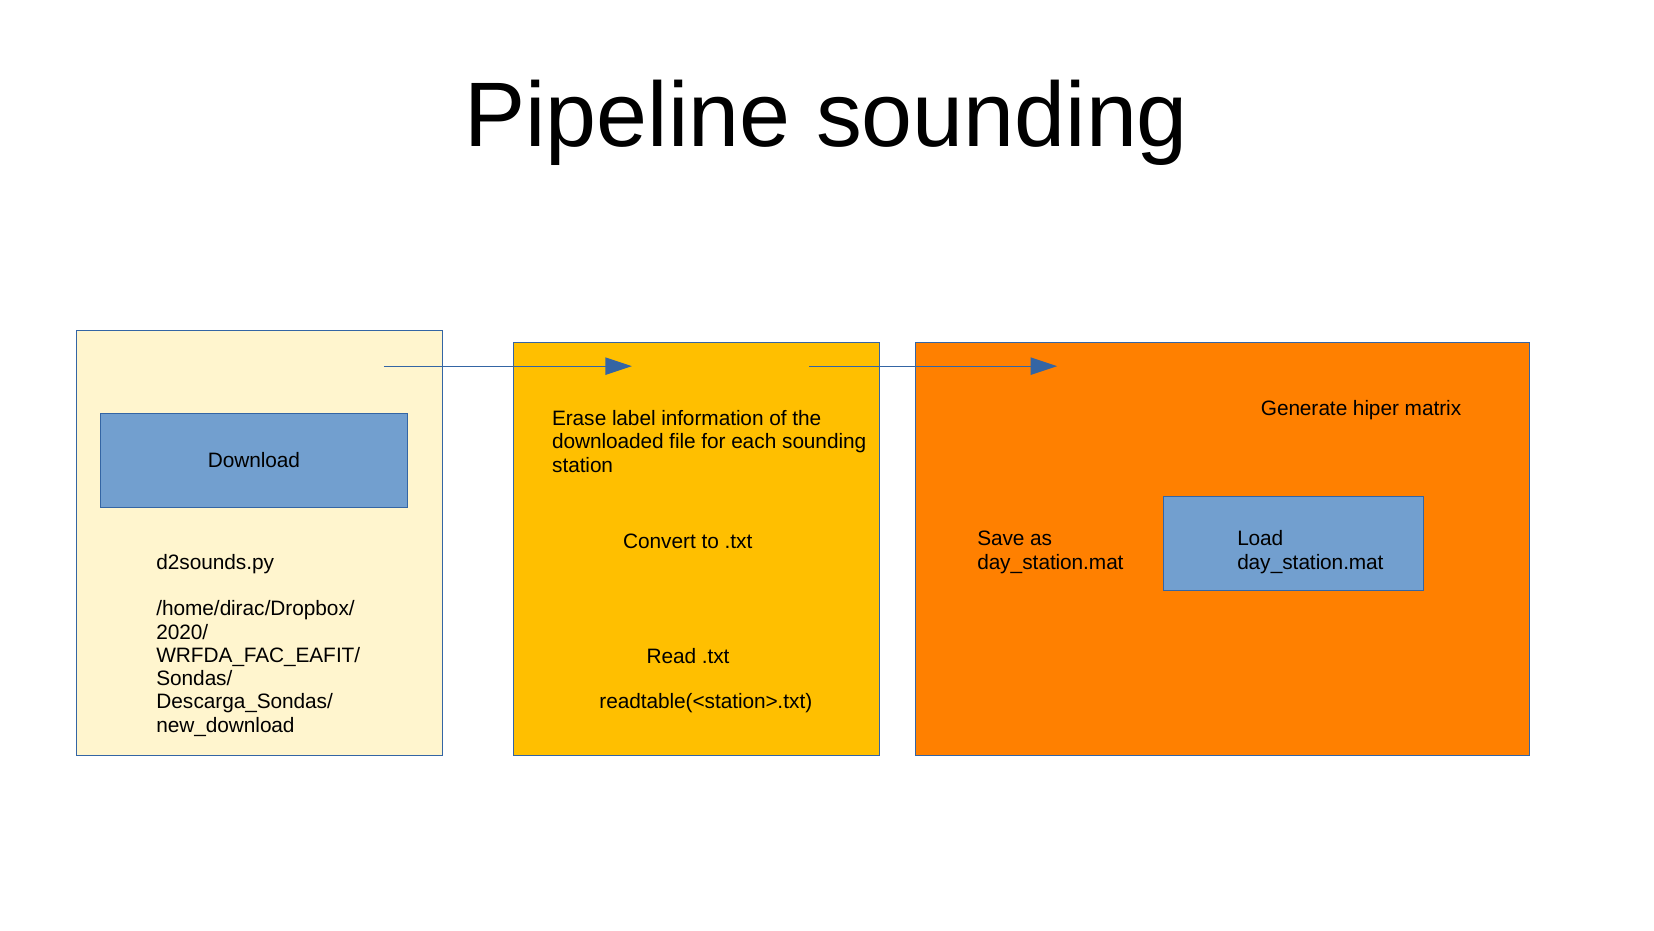

# Pipeline sounding
Generate hiper matrix
Erase label information of the downloaded file for each sounding station
Download
Save as day_station.mat
Load day_station.mat
Convert to .txt
d2sounds.py
/home/dirac/Dropbox/2020/WRFDA_FAC_EAFIT/Sondas/Descarga_Sondas/new_download
Read .txt
readtable(<station>.txt)